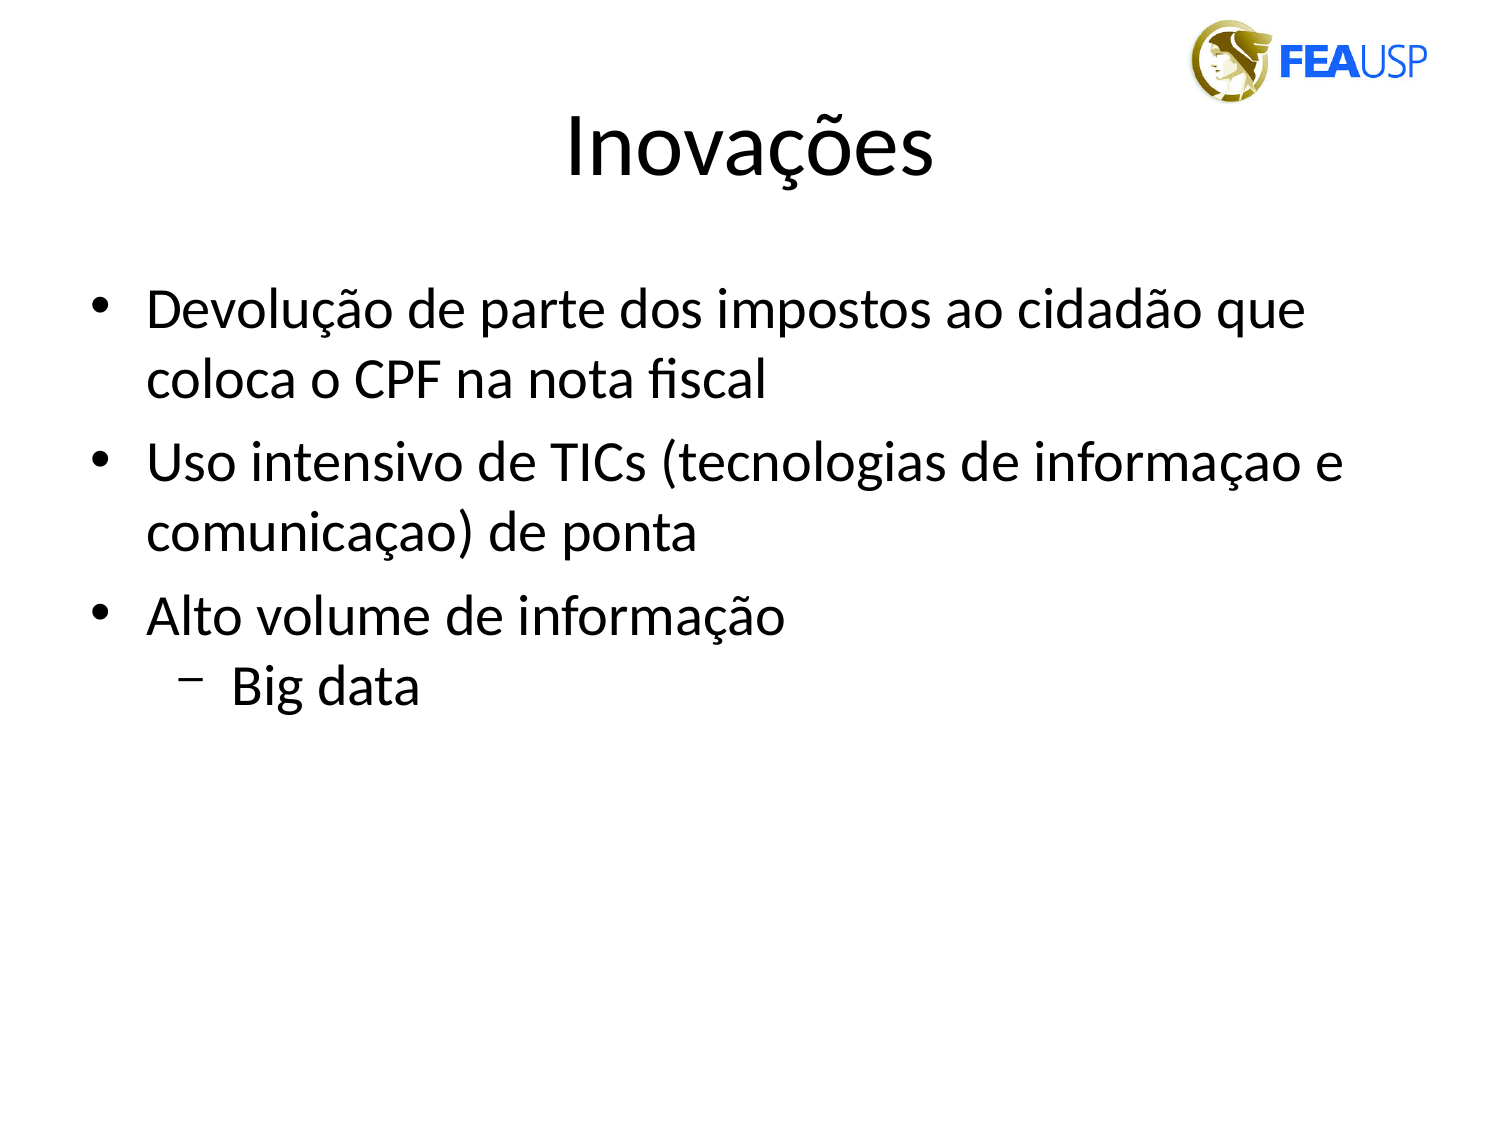

# Inovações
Devolução de parte dos impostos ao cidadão que coloca o CPF na nota fiscal
Uso intensivo de TICs (tecnologias de informaçao e comunicaçao) de ponta
Alto volume de informação
Big data